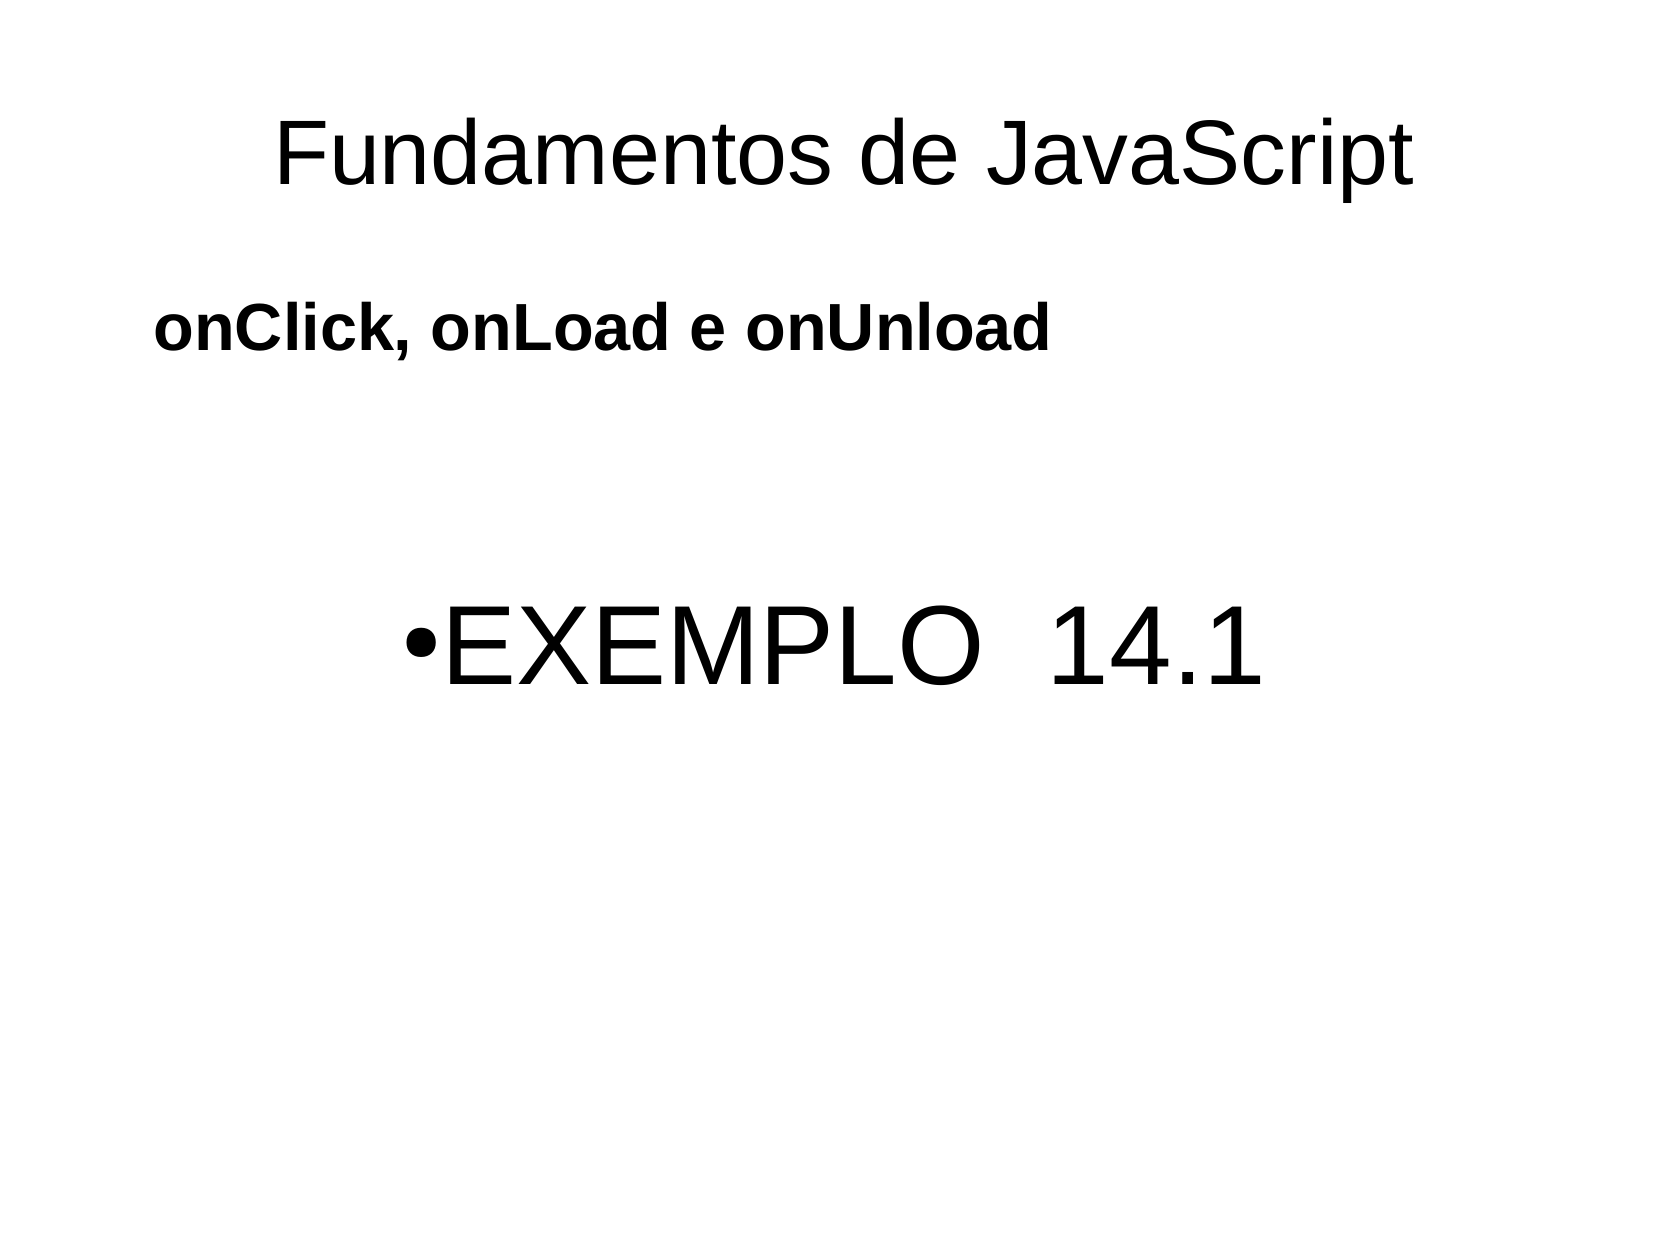

# Fundamentos de JavaScript
onClick, onLoad e onUnload
EXEMPLO 14.1